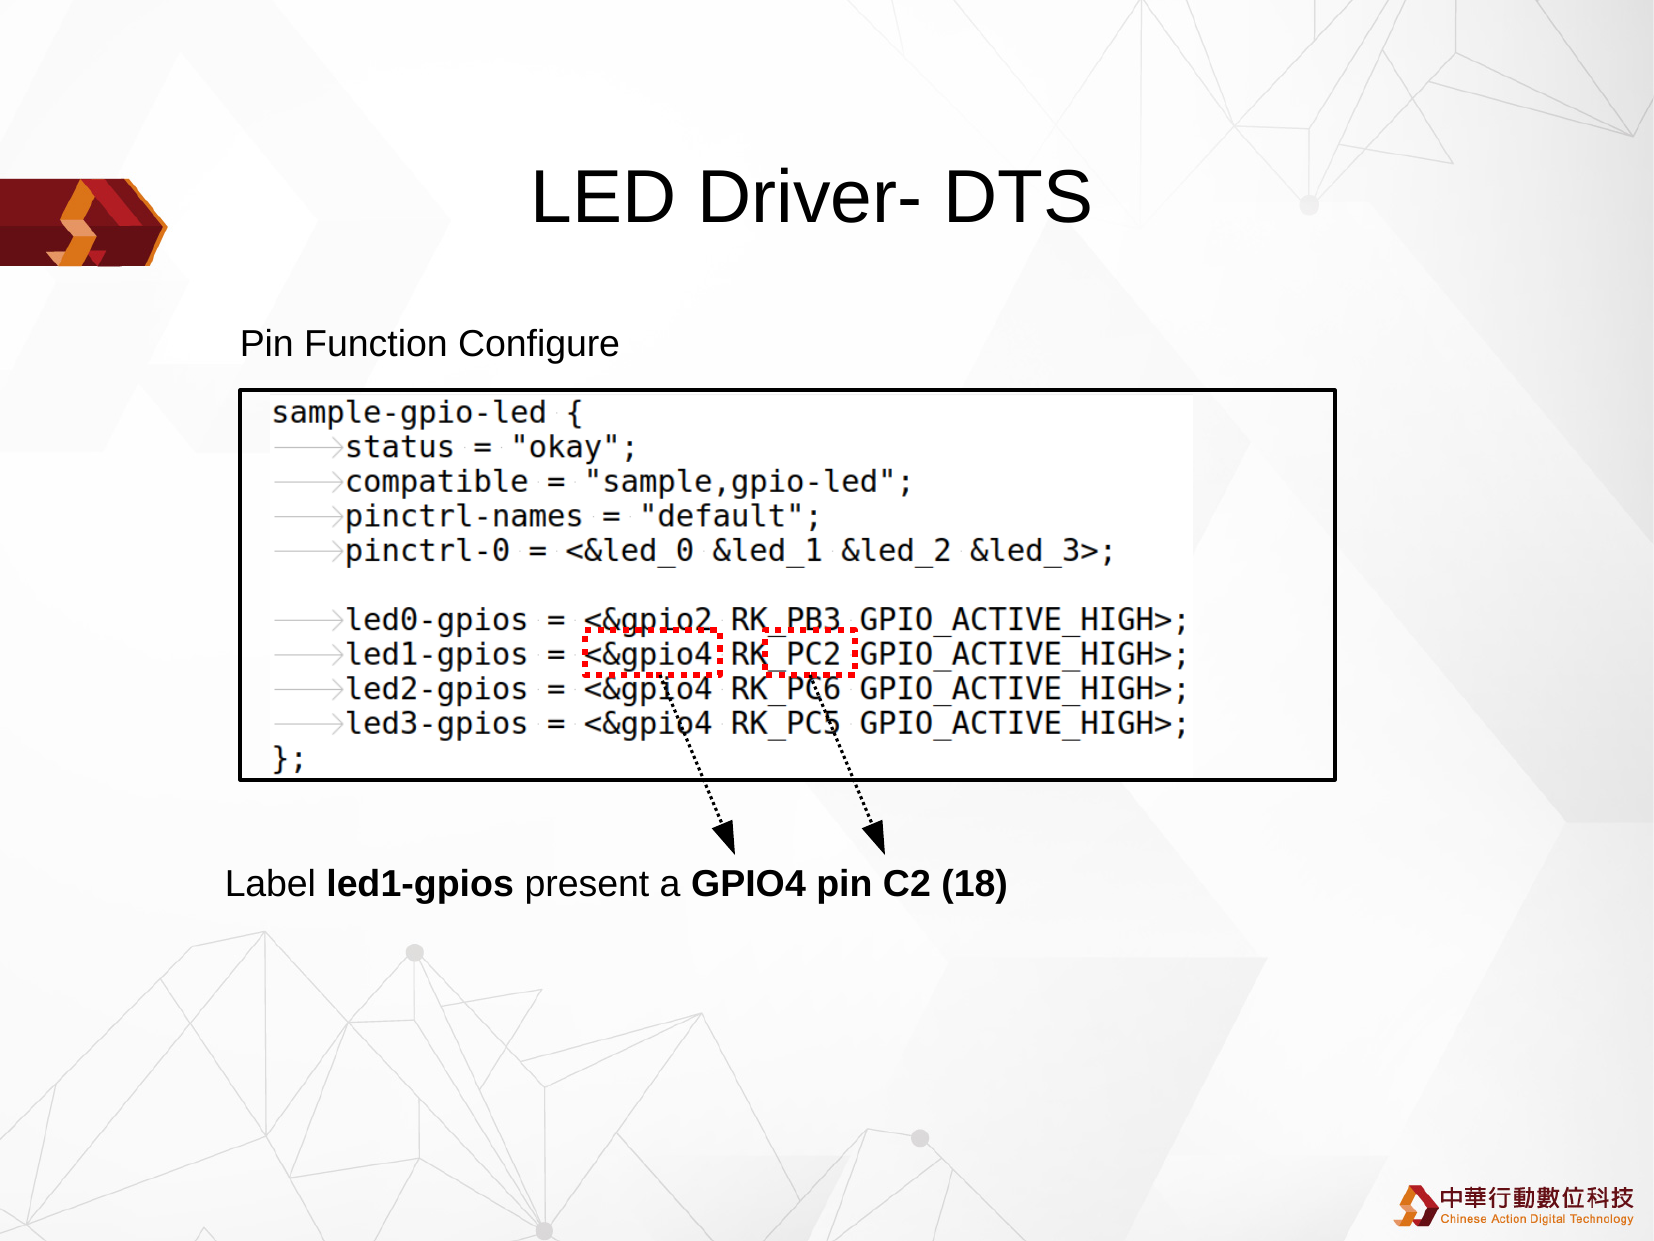

# LED Driver- DTS
Pin Function Configure
Label led1-gpios present a GPIO4 pin C2 (18)